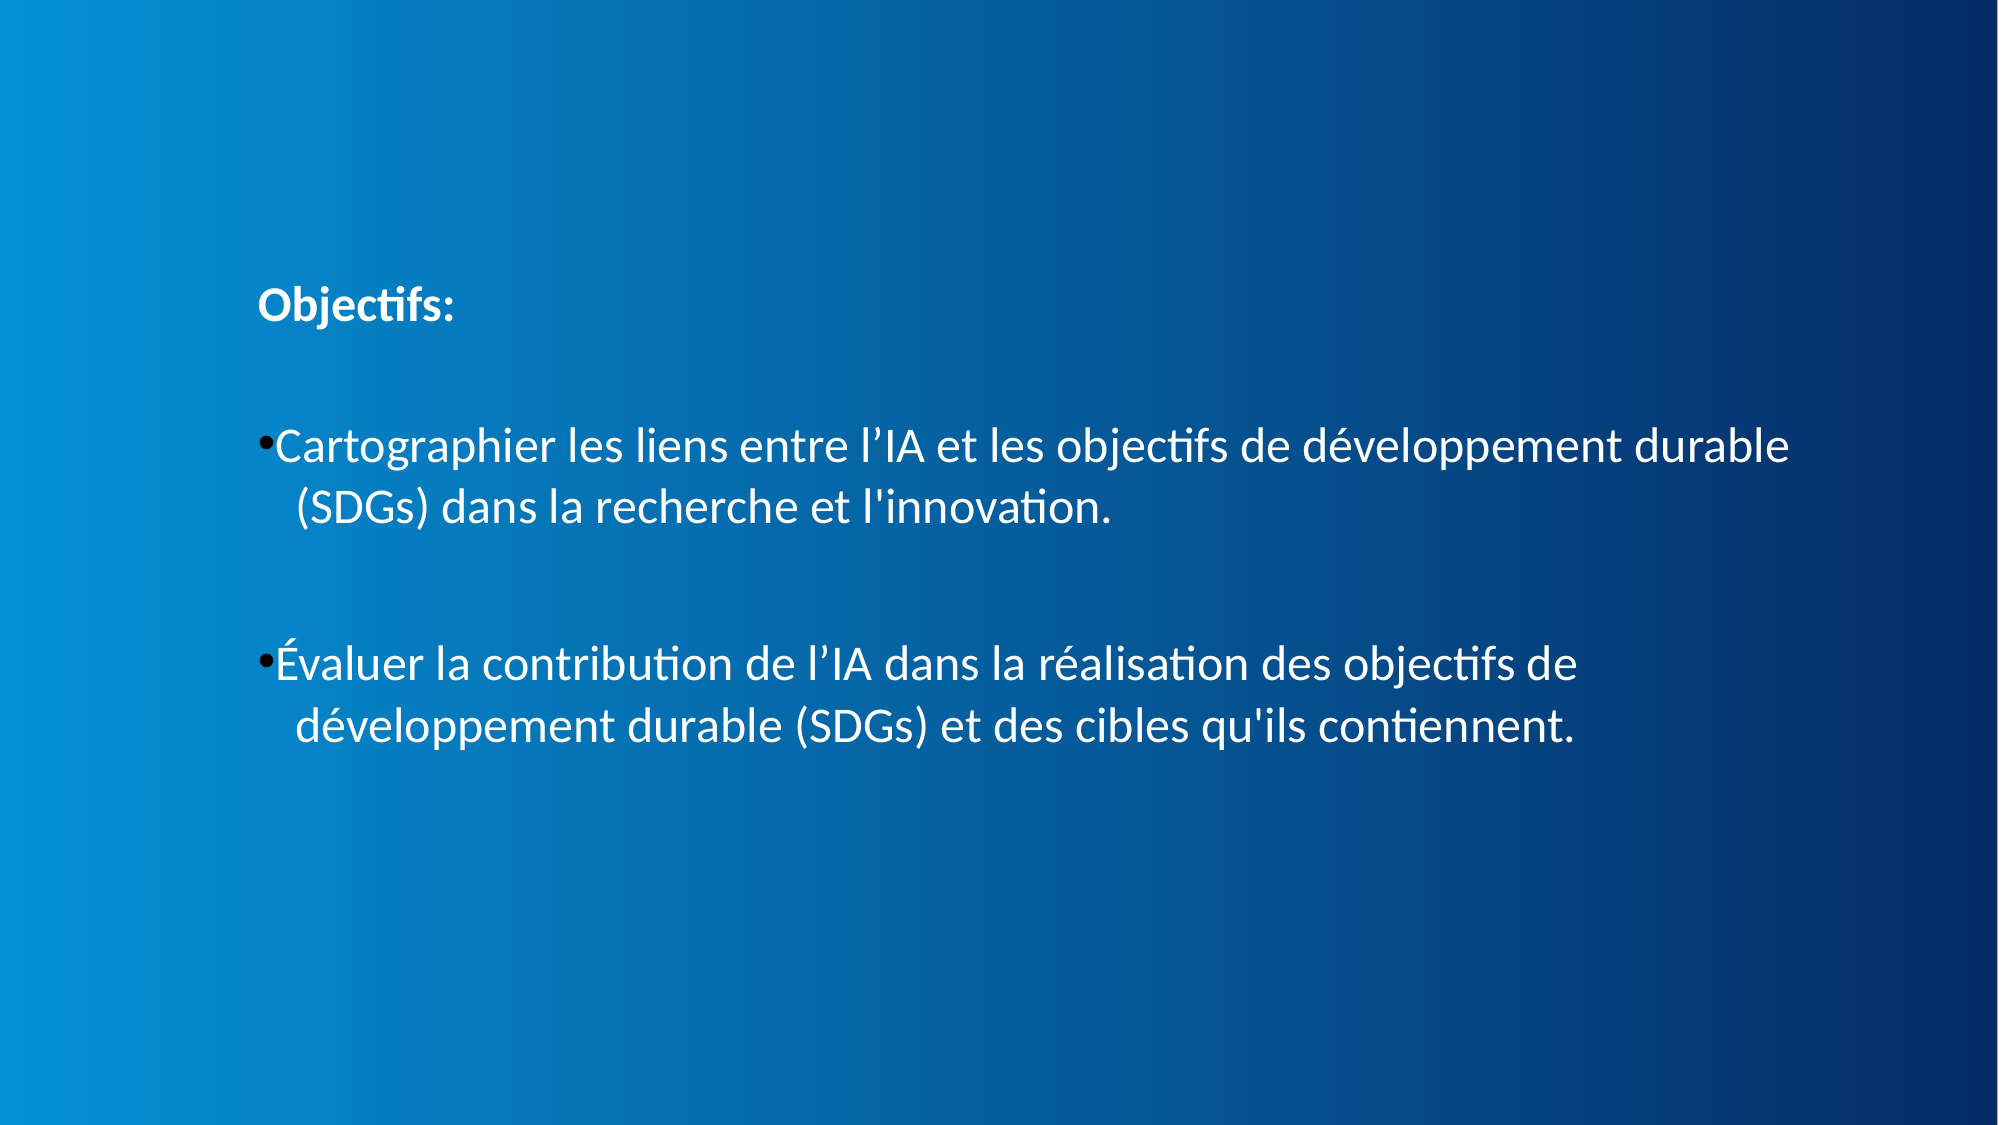

#
Objectifs:
Cartographier les liens entre l’IA et les objectifs de développement durable (SDGs) dans la recherche et l'innovation.
Évaluer la contribution de l’IA dans la réalisation des objectifs de développement durable (SDGs) et des cibles qu'ils contiennent.